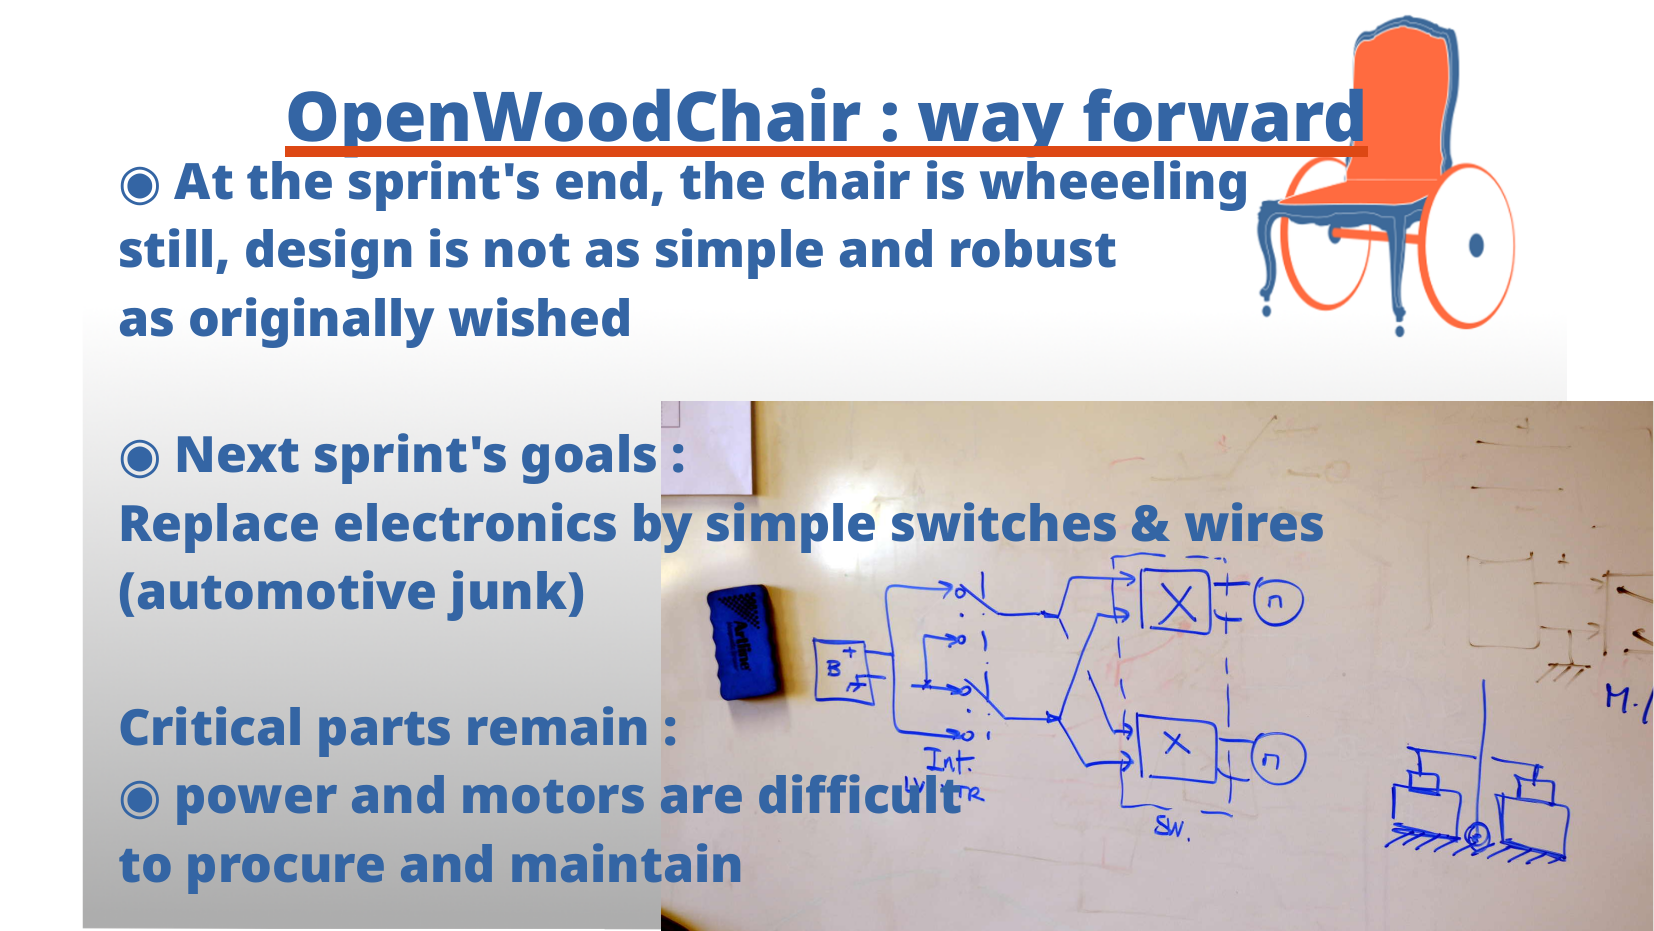

# OpenWoodChair : way forward
◉ At the sprint's end, the chair is wheeeling
still, design is not as simple and robust
as originally wished
◉ Next sprint's goals :
Replace electronics by simple switches & wires
(automotive junk)
Critical parts remain :
◉ power and motors are difficult
to procure and maintain